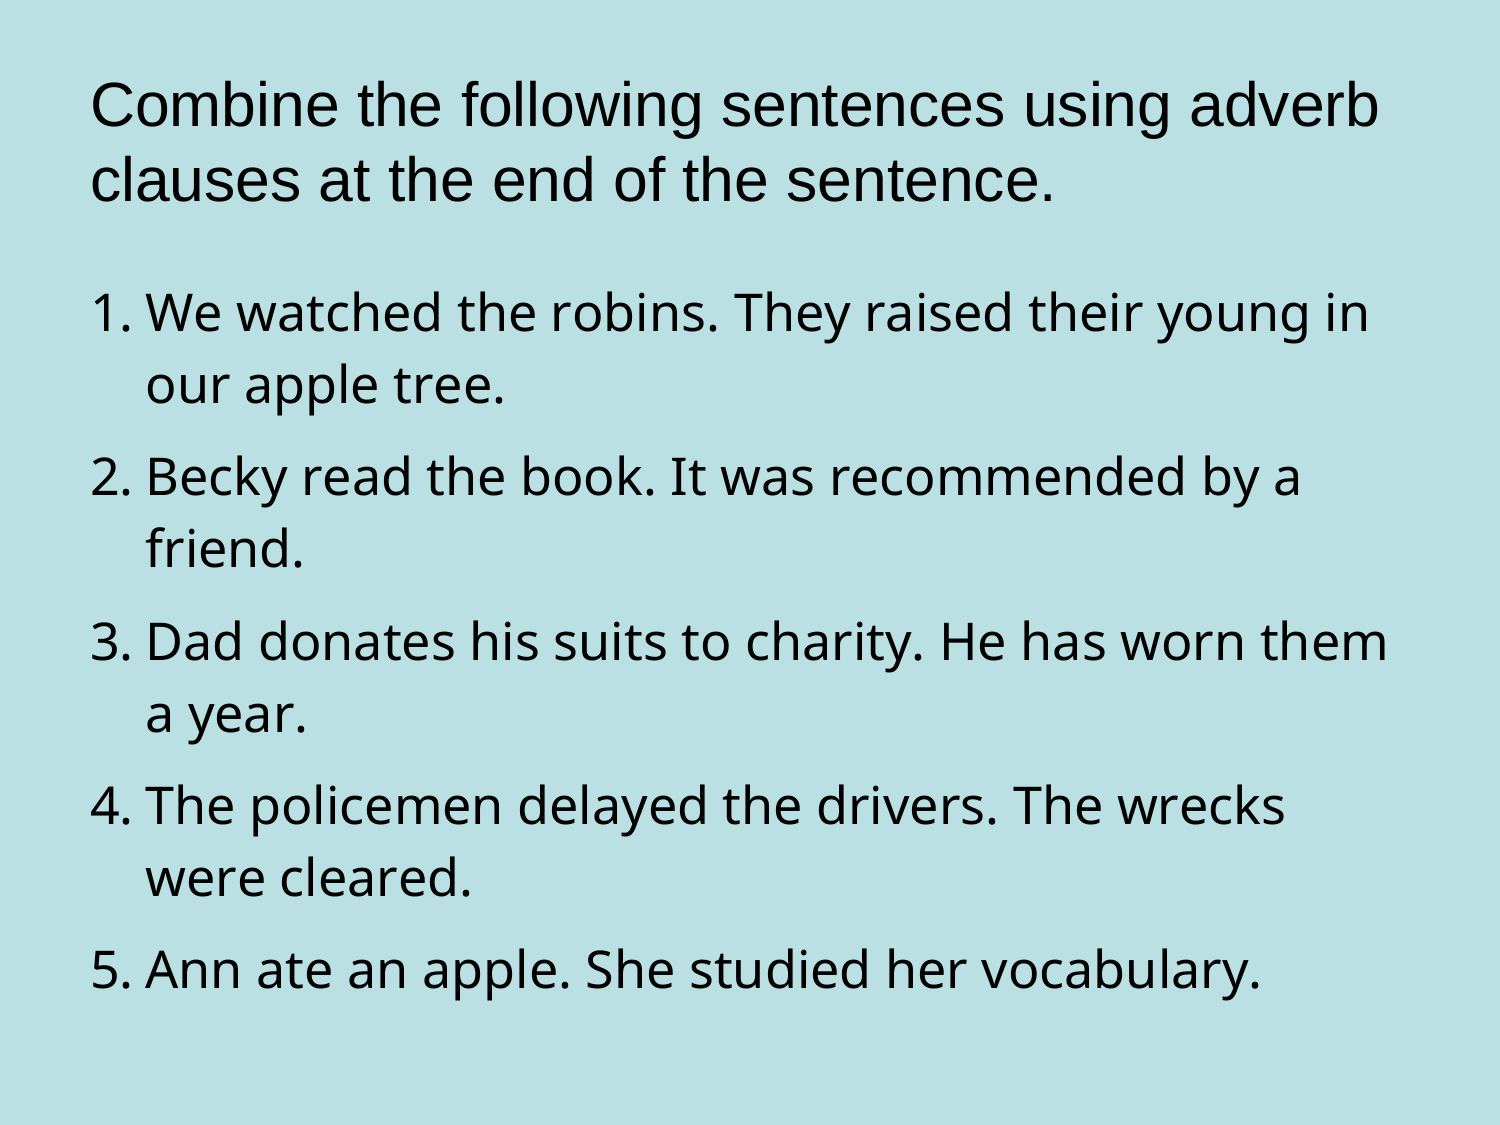

Combine the following sentences using adverb clauses at the end of the sentence.
We watched the robins. They raised their young in our apple tree.
Becky read the book. It was recommended by a friend.
Dad donates his suits to charity. He has worn them a year.
The policemen delayed the drivers. The wrecks were cleared.
Ann ate an apple. She studied her vocabulary.